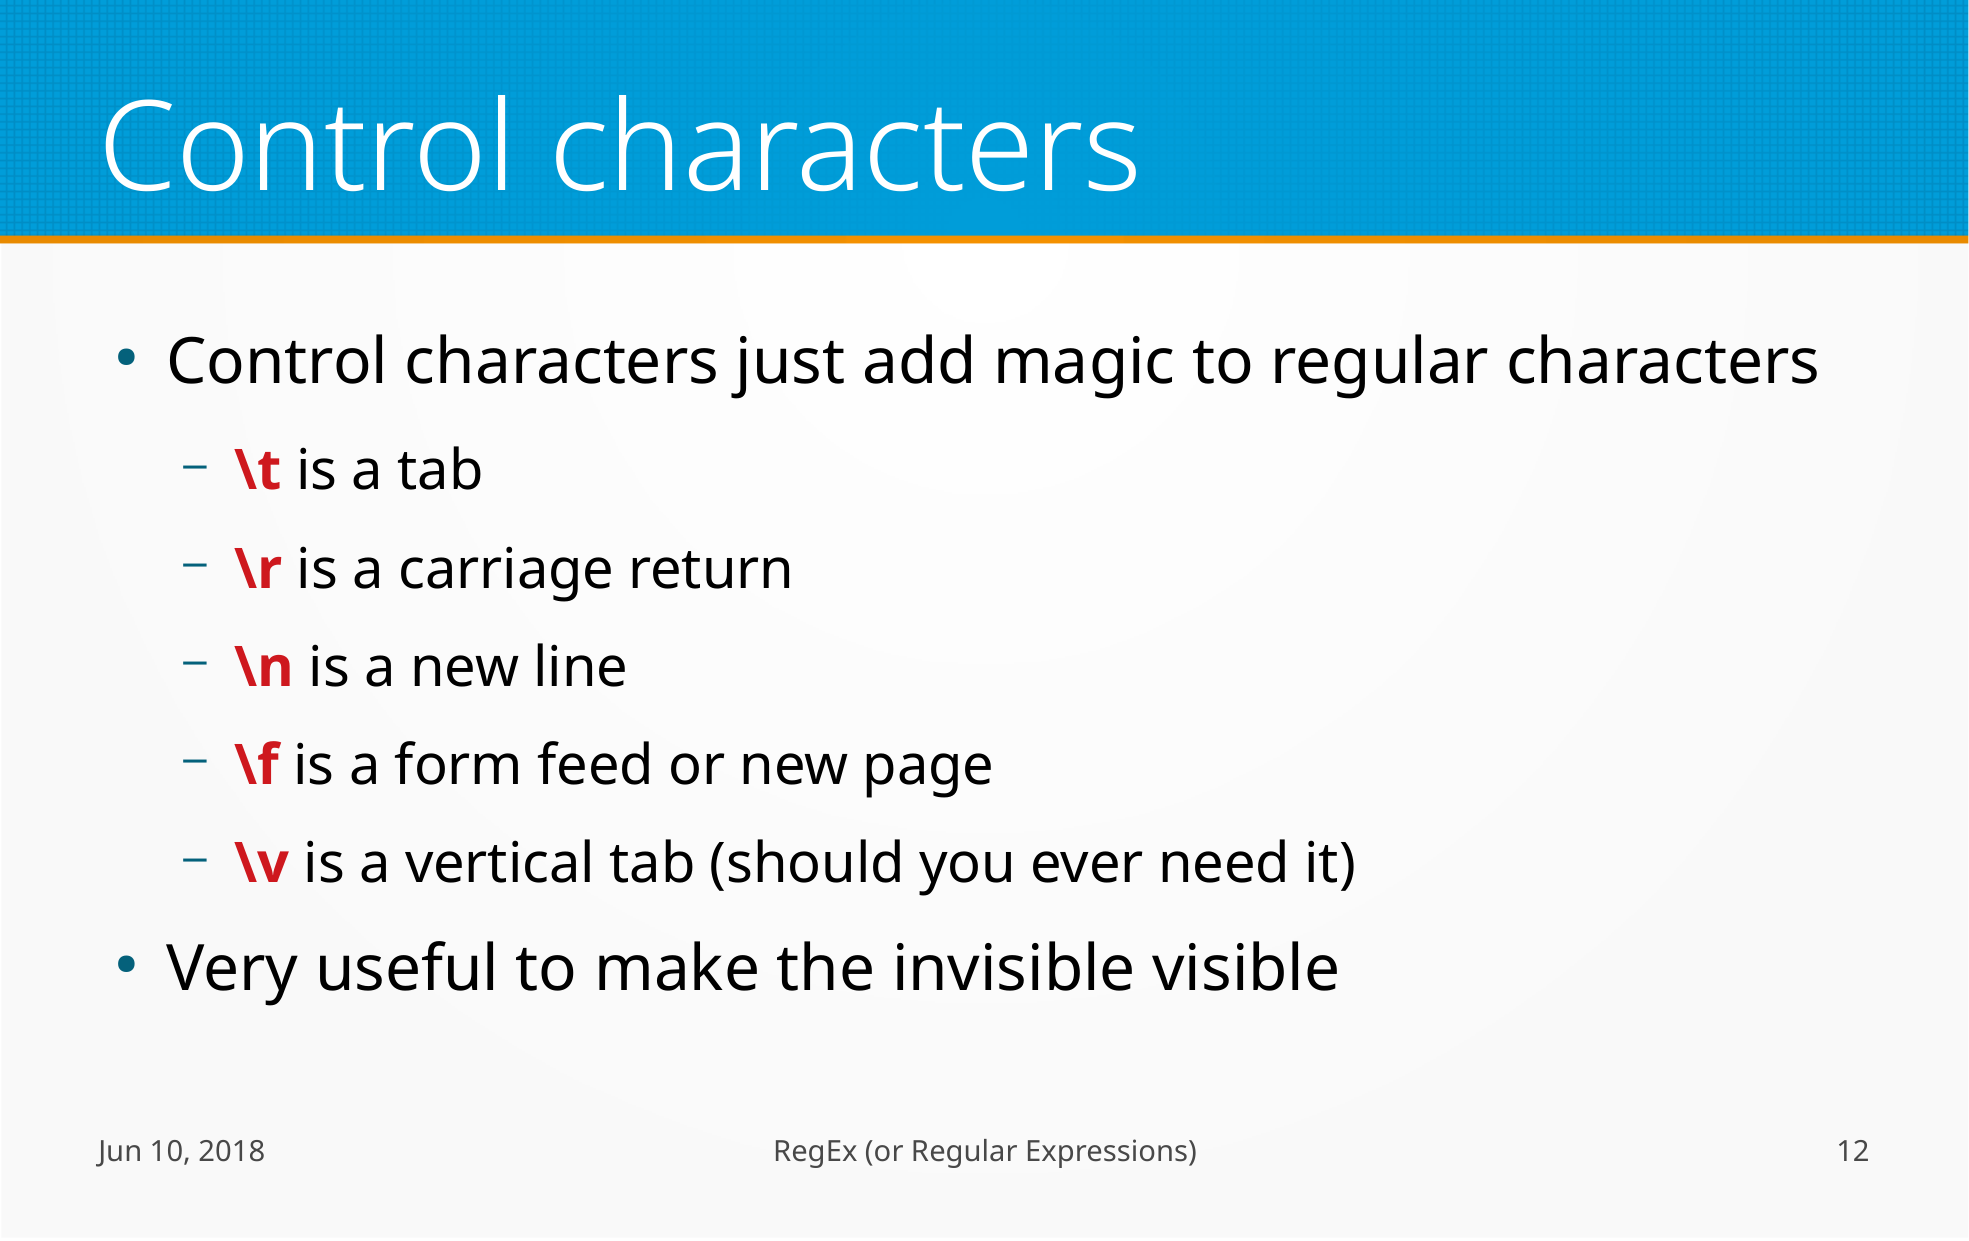

# Control characters
Control characters just add magic to regular characters
\t is a tab
\r is a carriage return
\n is a new line
\f is a form feed or new page
\v is a vertical tab (should you ever need it)
Very useful to make the invisible visible
Jun 10, 2018
RegEx (or Regular Expressions)
12